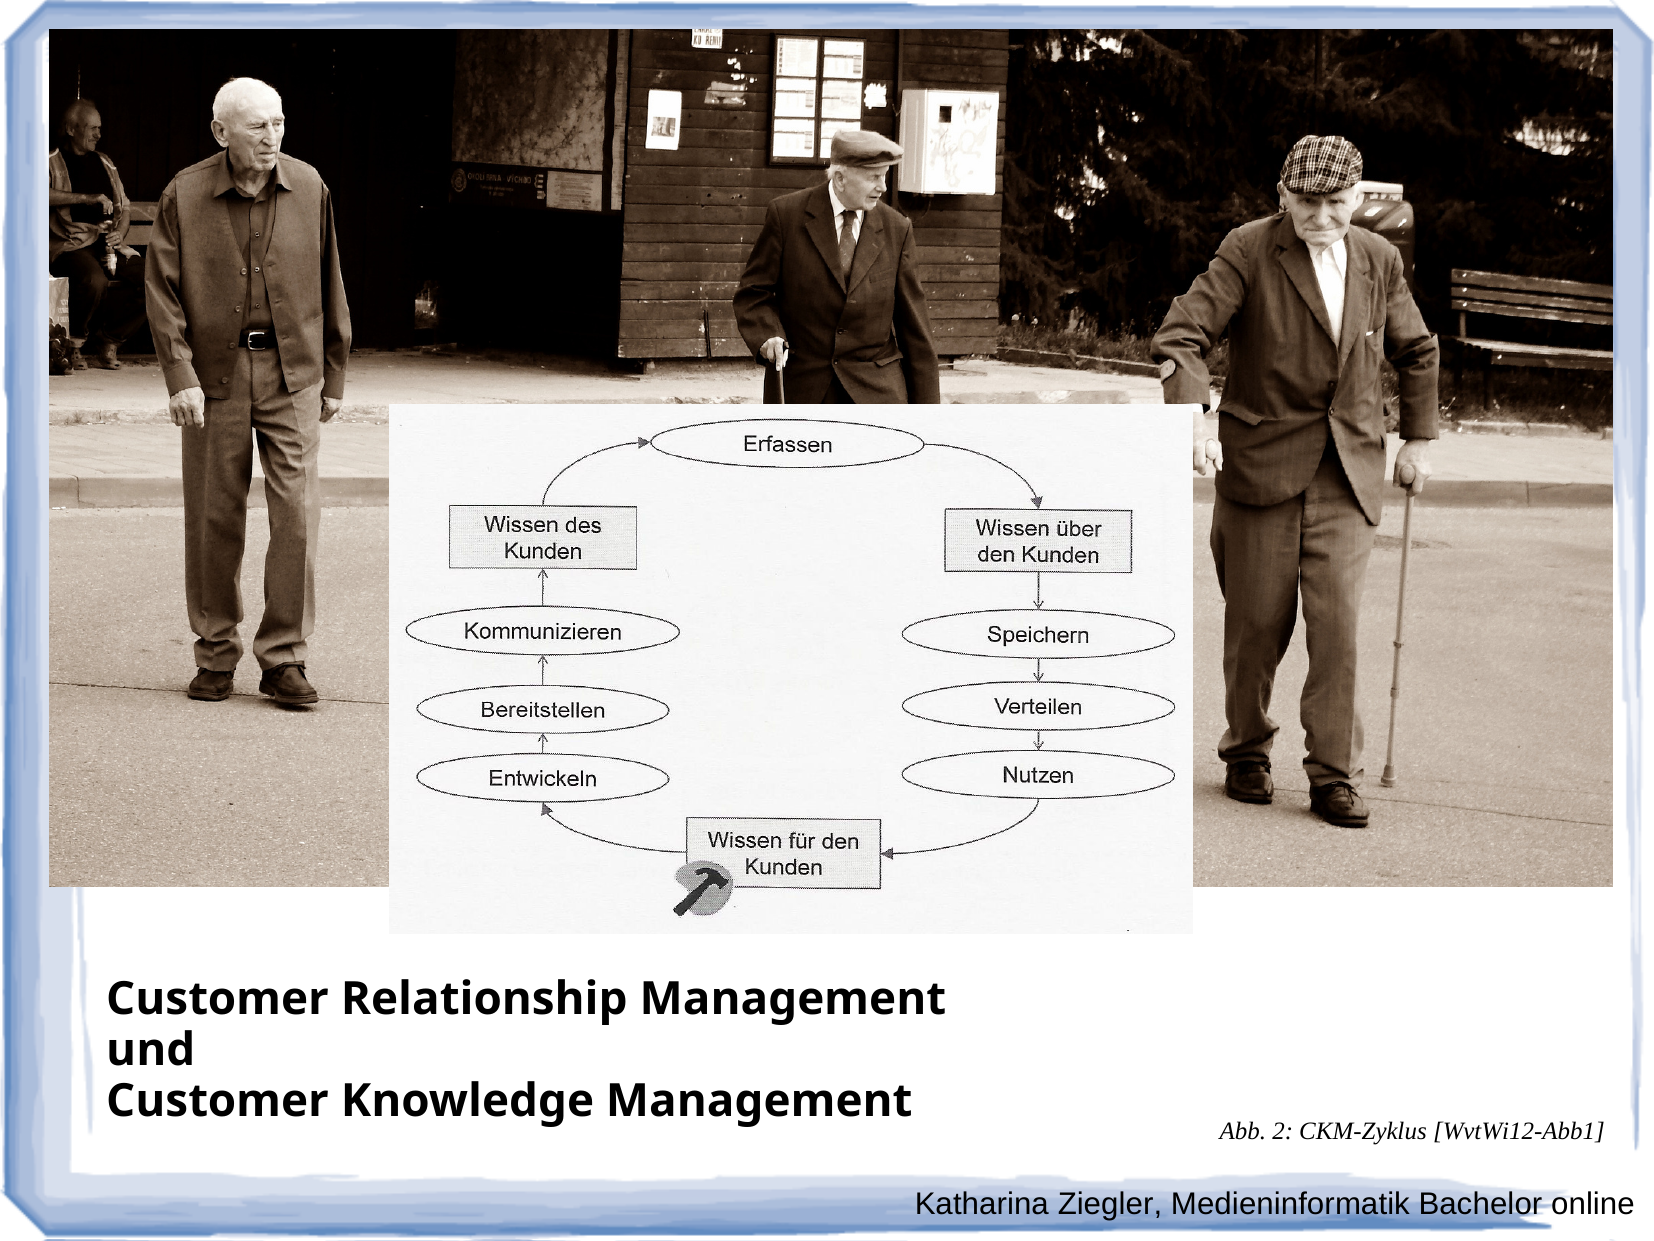

# Customer Relationship Management und Customer Knowledge Management
Abb. 2: CKM-Zyklus [WvtWi12-Abb1]
Katharina Ziegler, Medieninformatik Bachelor online